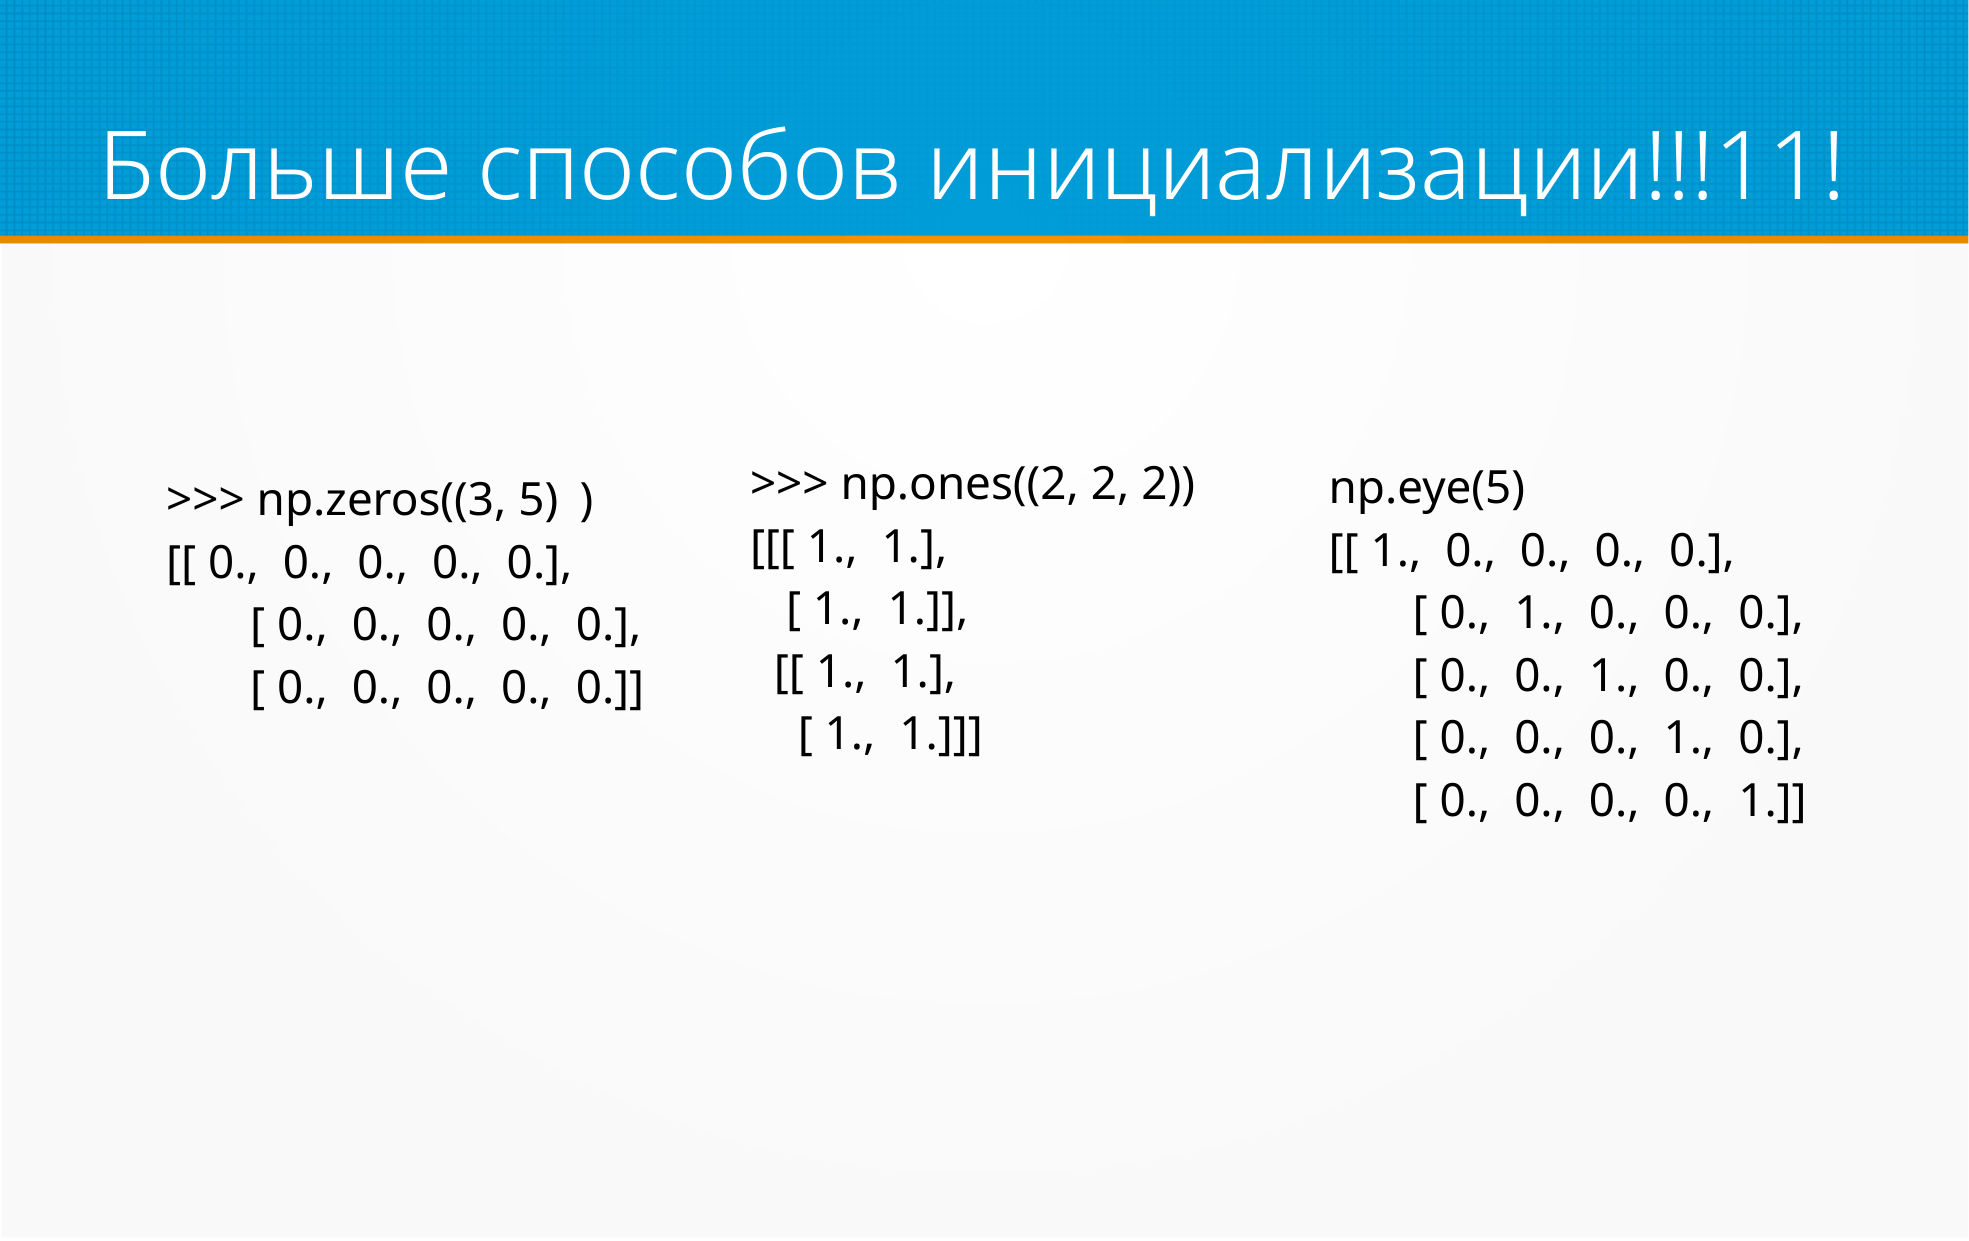

# Больше способов инициализации!!!11!
>>> np.ones((2, 2, 2))
[[[ 1., 1.],
 [ 1., 1.]],
 [[ 1., 1.],
 [ 1., 1.]]]
np.eye(5)
[[ 1., 0., 0., 0., 0.],
 [ 0., 1., 0., 0., 0.],
 [ 0., 0., 1., 0., 0.],
 [ 0., 0., 0., 1., 0.],
 [ 0., 0., 0., 0., 1.]]
>>> np.zeros((3, 5)	)
[[ 0., 0., 0., 0., 0.],
 [ 0., 0., 0., 0., 0.],
 [ 0., 0., 0., 0., 0.]]